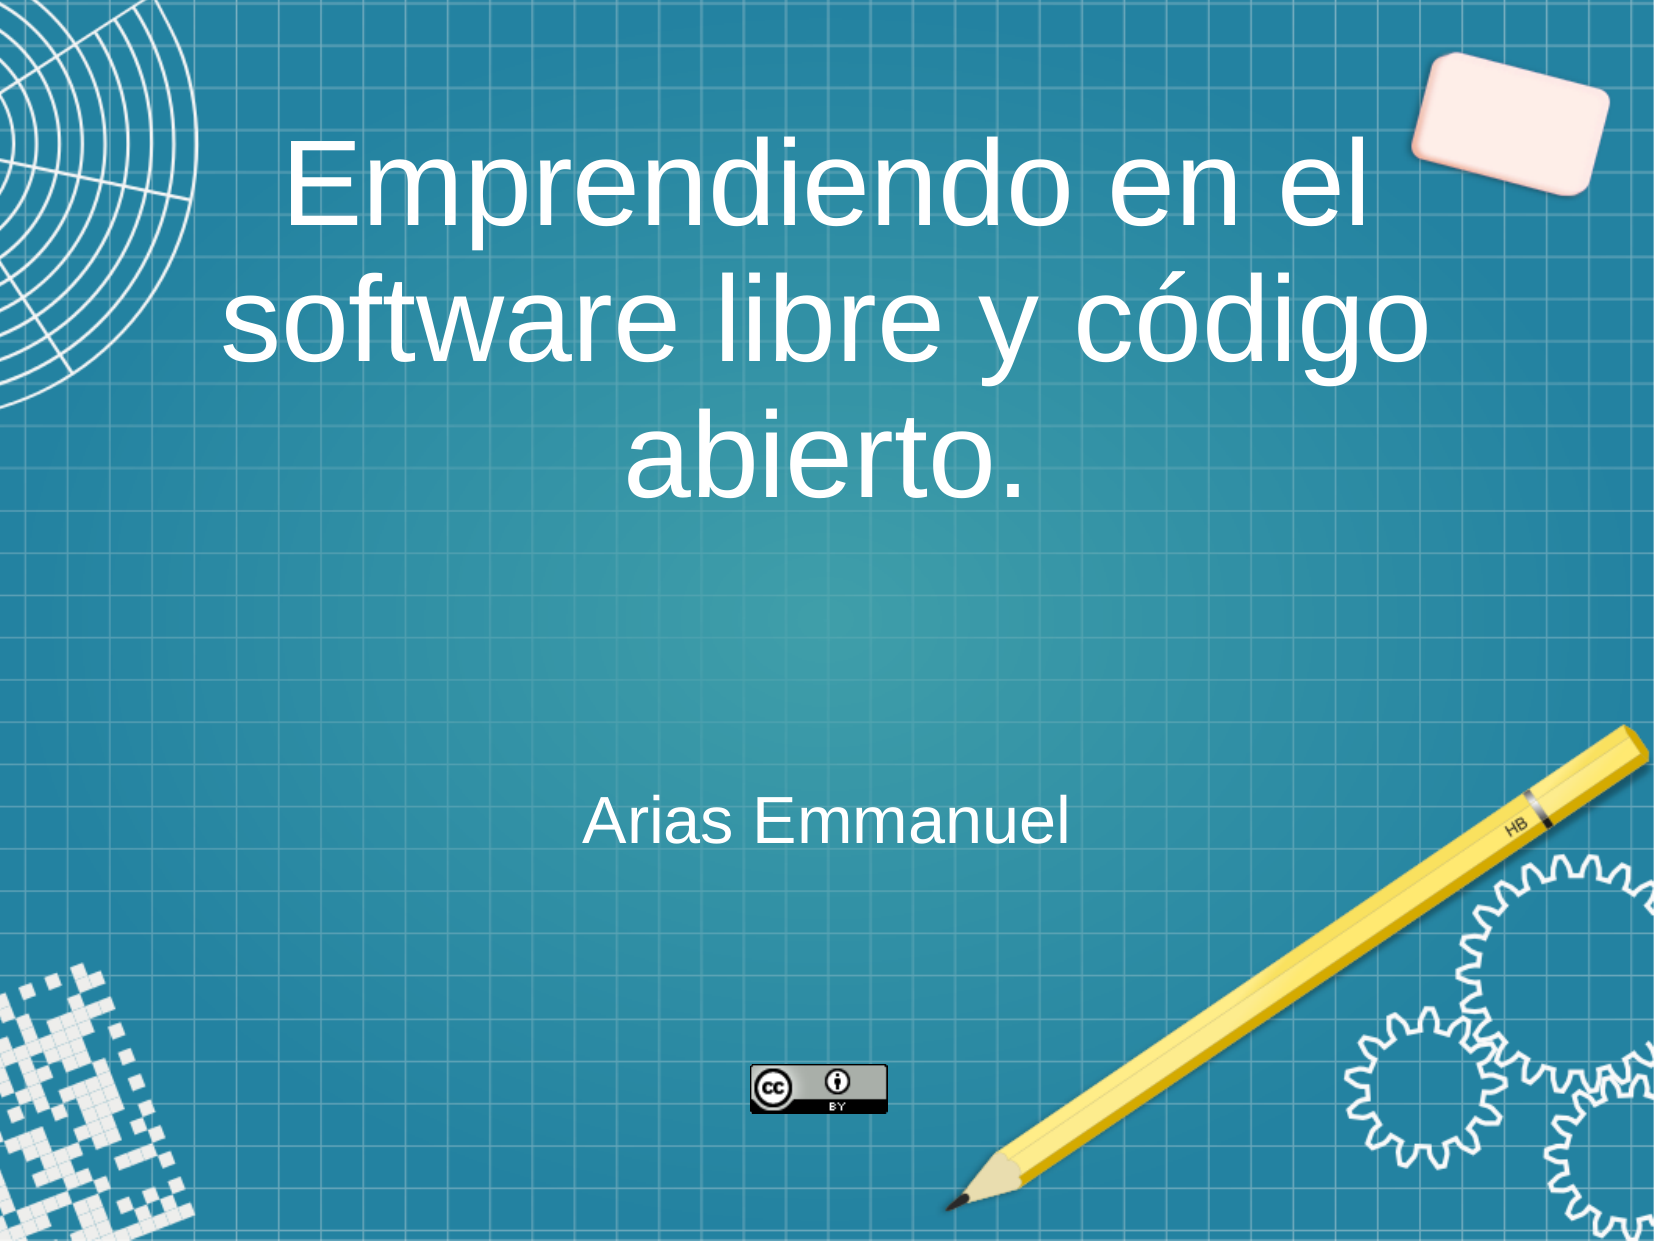

# Emprendiendo en el software libre y código abierto.
Arias Emmanuel